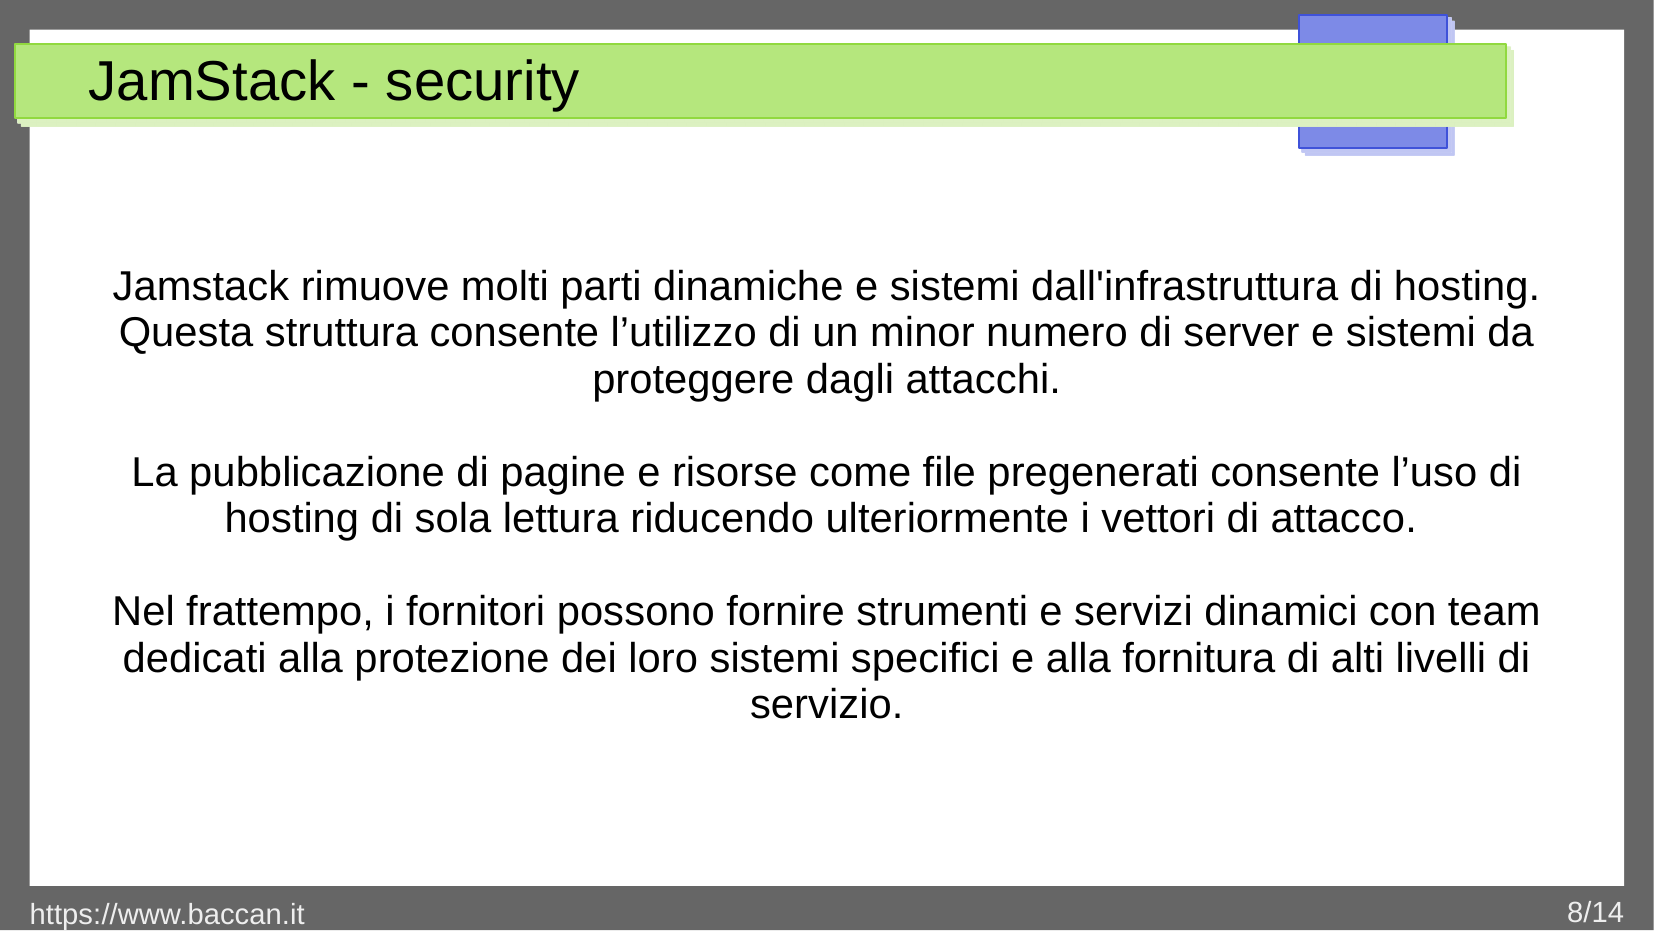

# JamStack - security
Jamstack rimuove molti parti dinamiche e sistemi dall'infrastruttura di hosting. Questa struttura consente l’utilizzo di un minor numero di server e sistemi da proteggere dagli attacchi.
La pubblicazione di pagine e risorse come file pregenerati consente l’uso di hosting di sola lettura riducendo ulteriormente i vettori di attacco.
Nel frattempo, i fornitori possono fornire strumenti e servizi dinamici con team dedicati alla protezione dei loro sistemi specifici e alla fornitura di alti livelli di servizio.
8
https://www.baccan.it